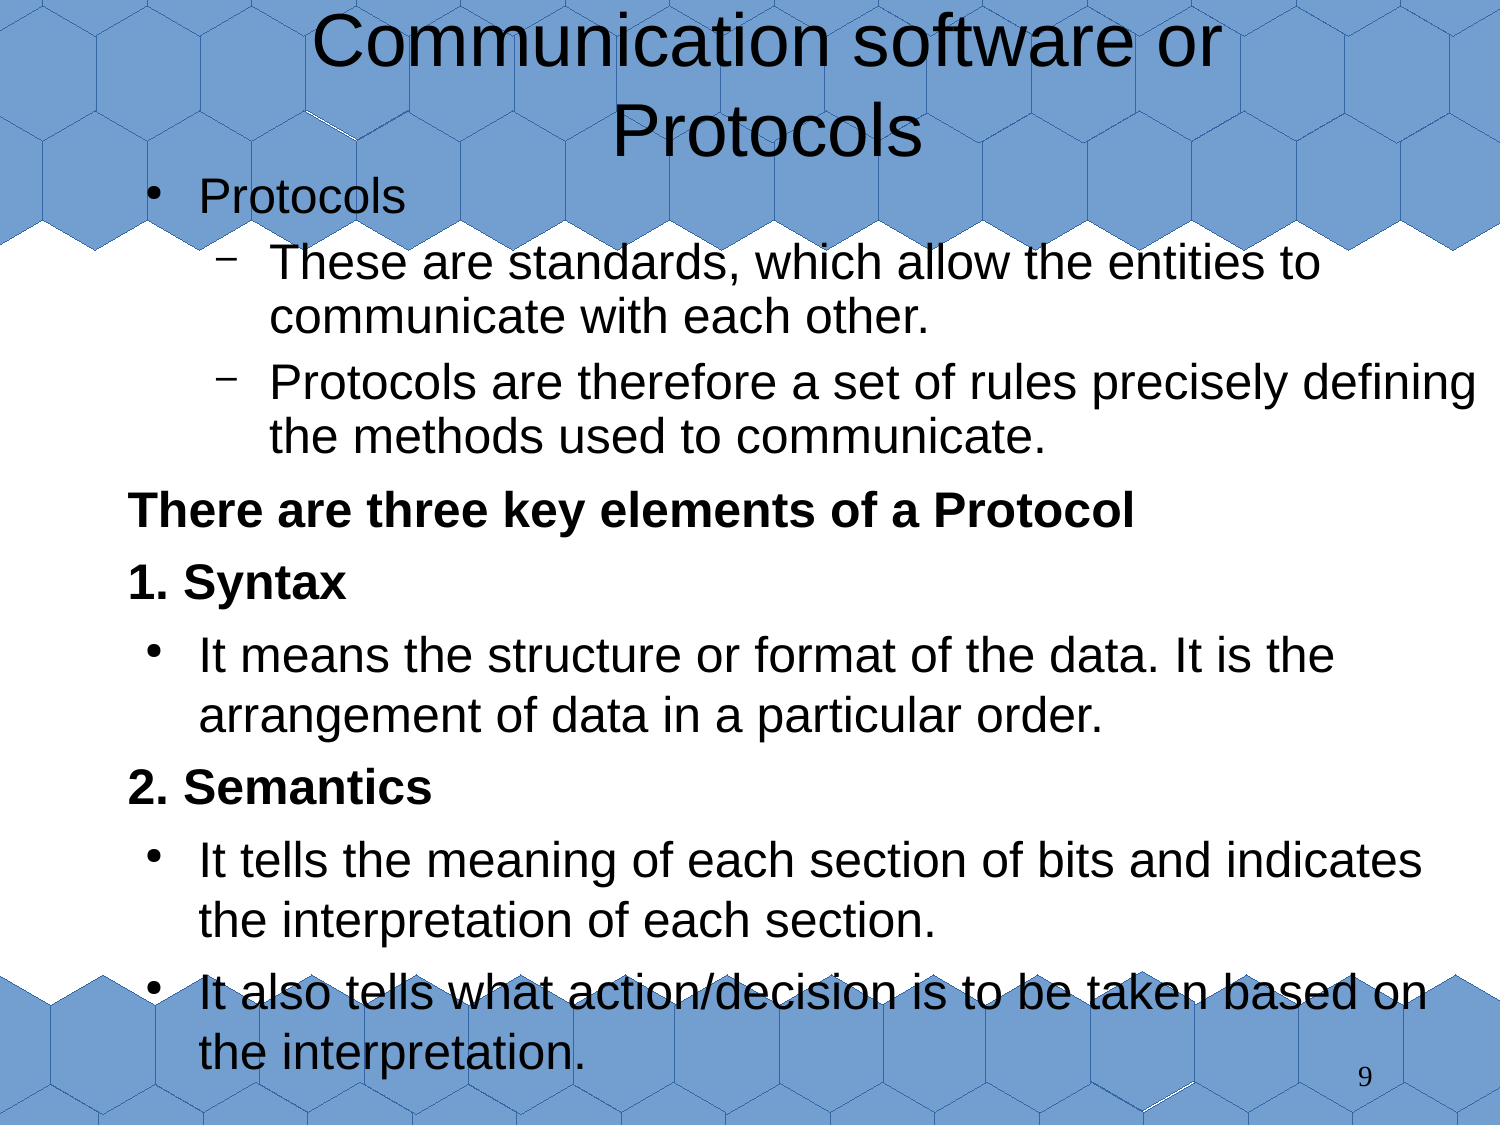

# Communication software or Protocols
Protocols
These are standards, which allow the entities to communicate with each other.
Protocols are therefore a set of rules precisely defining the methods used to communicate.
There are three key elements of a Protocol
1. Syntax
It means the structure or format of the data. It is the arrangement of data in a particular order.
2. Semantics
It tells the meaning of each section of bits and indicates the interpretation of each section.
It also tells what action/decision is to be taken based on the interpretation.